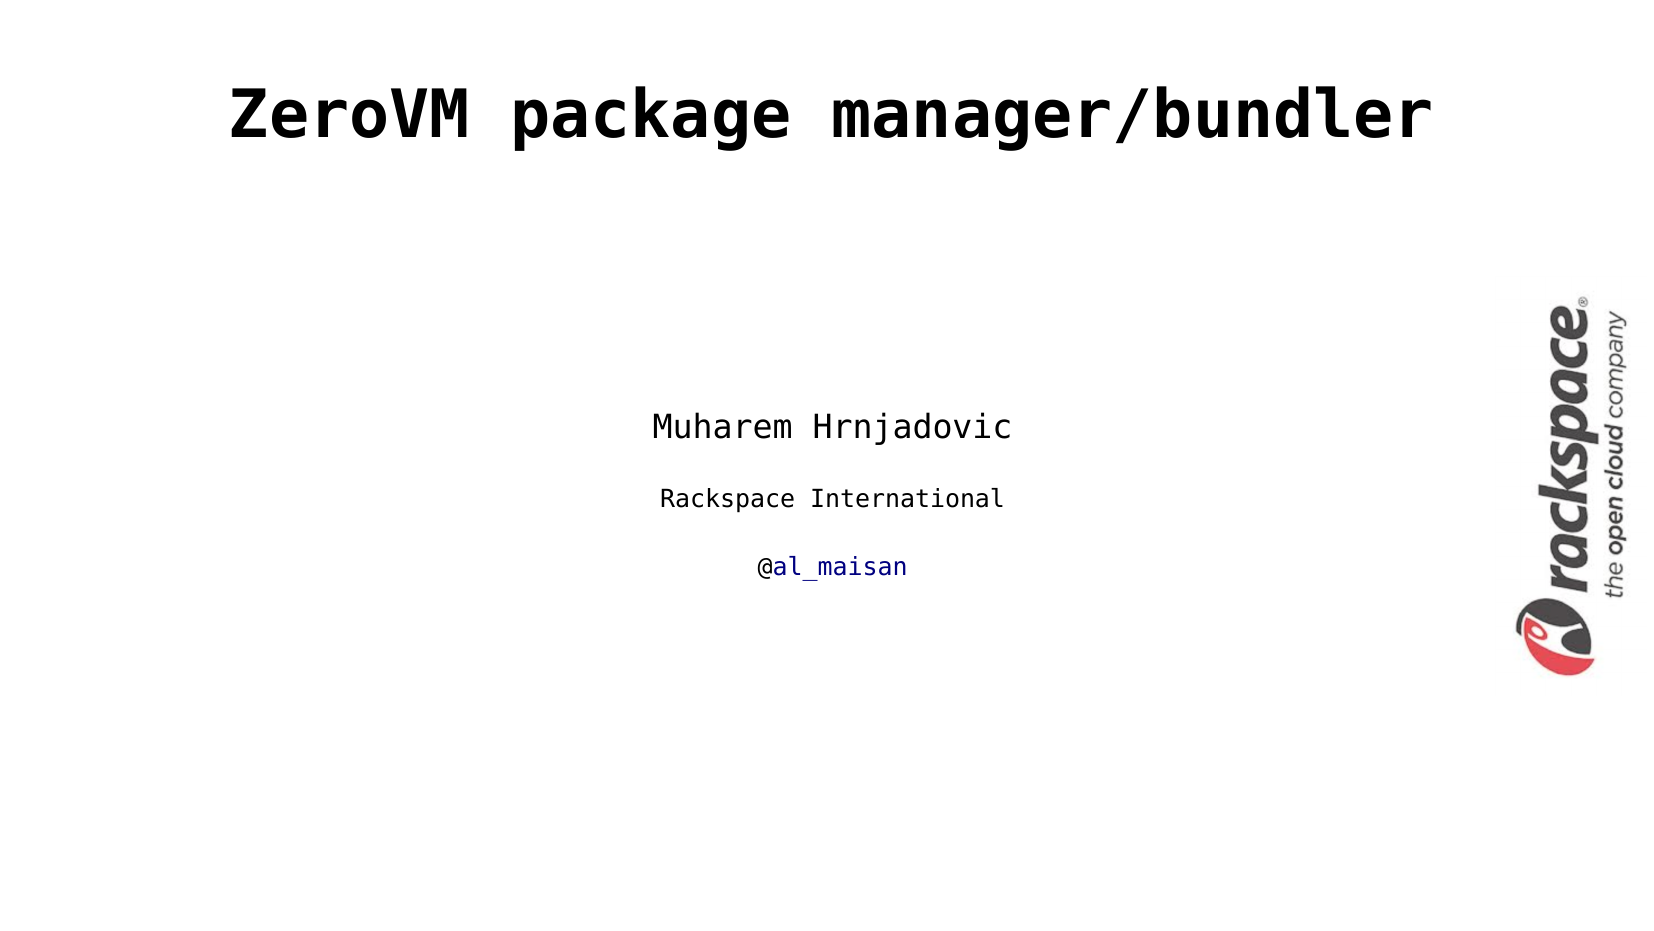

# ZeroVM package manager/bundler
Muharem Hrnjadovic
Rackspace International
@al_maisan